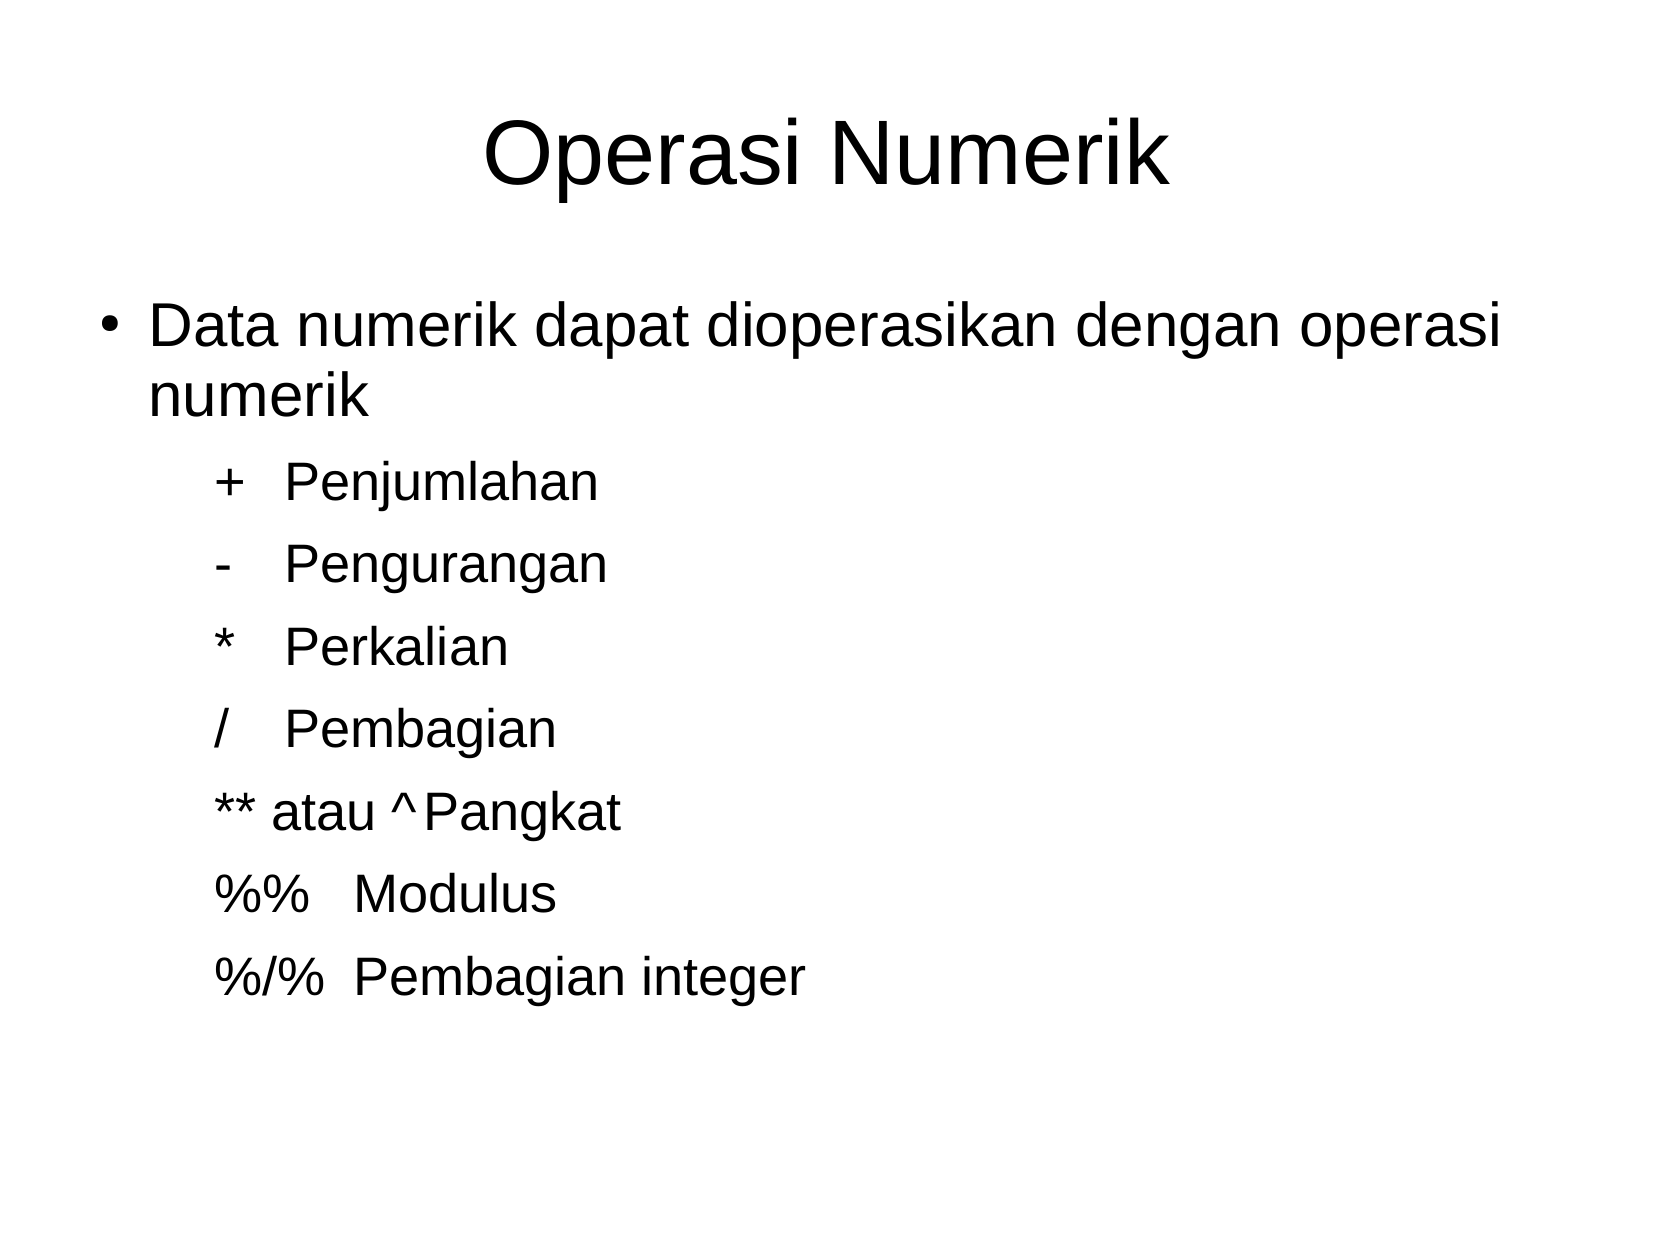

# Operasi Numerik
Data numerik dapat dioperasikan dengan operasi numerik
+	Penjumlahan
-	Pengurangan
*	Perkalian
/	Pembagian
** atau ^		Pangkat
%%	Modulus
%/%	Pembagian integer